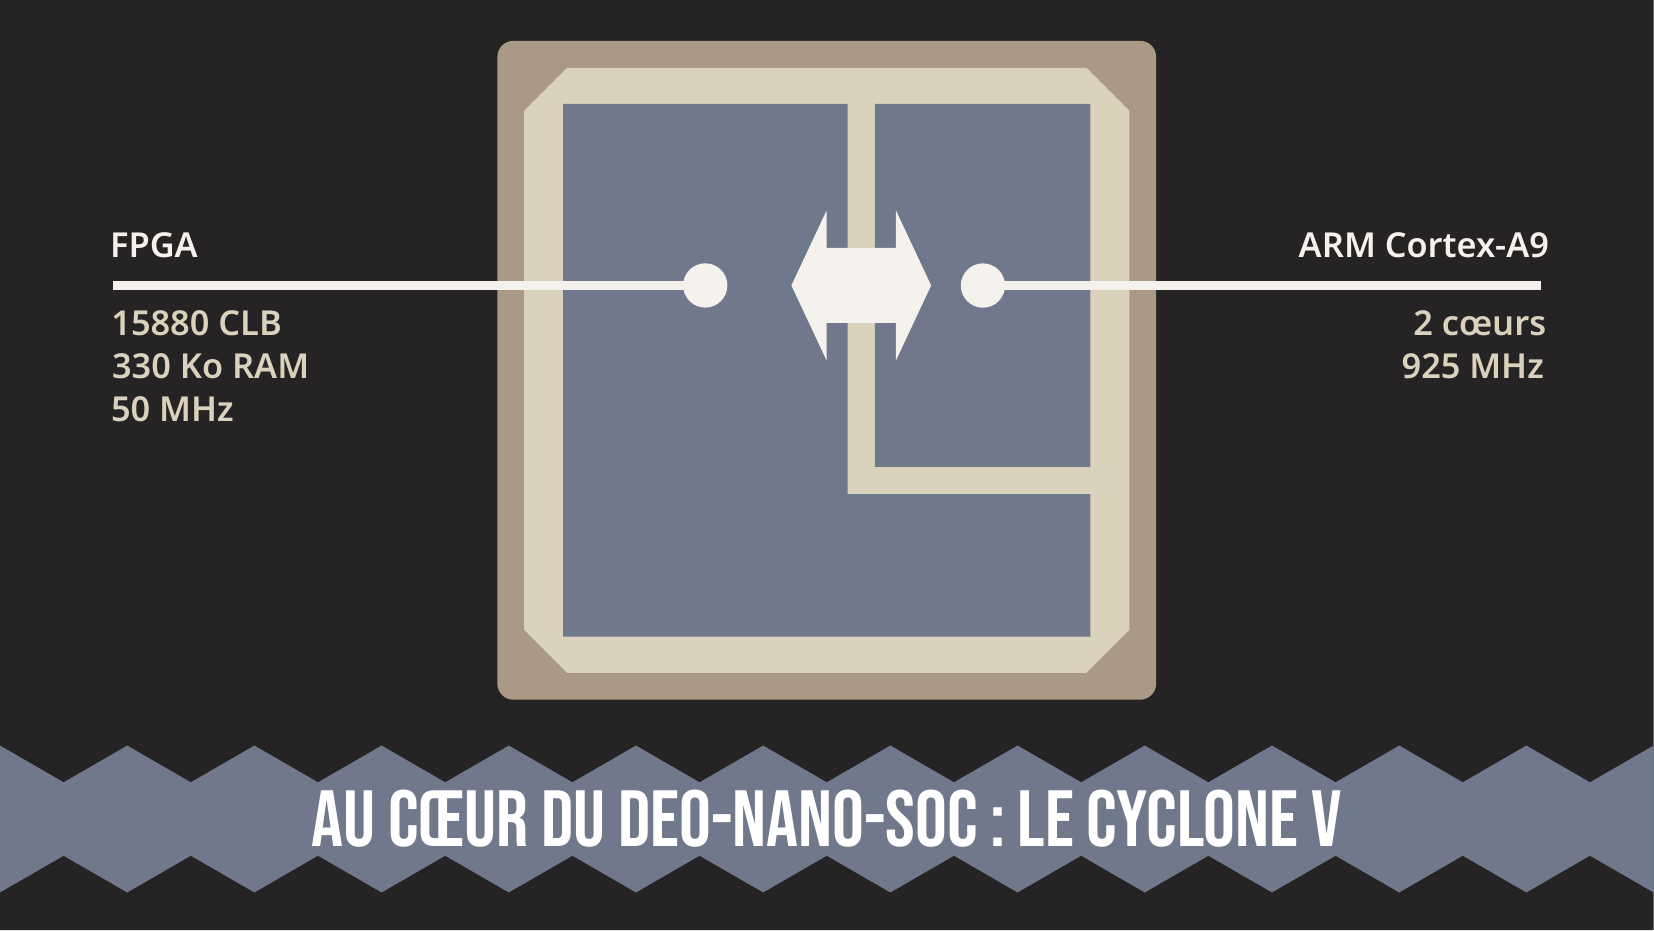

# Au cœur du De0-Nano-SoC : le Cyclone V